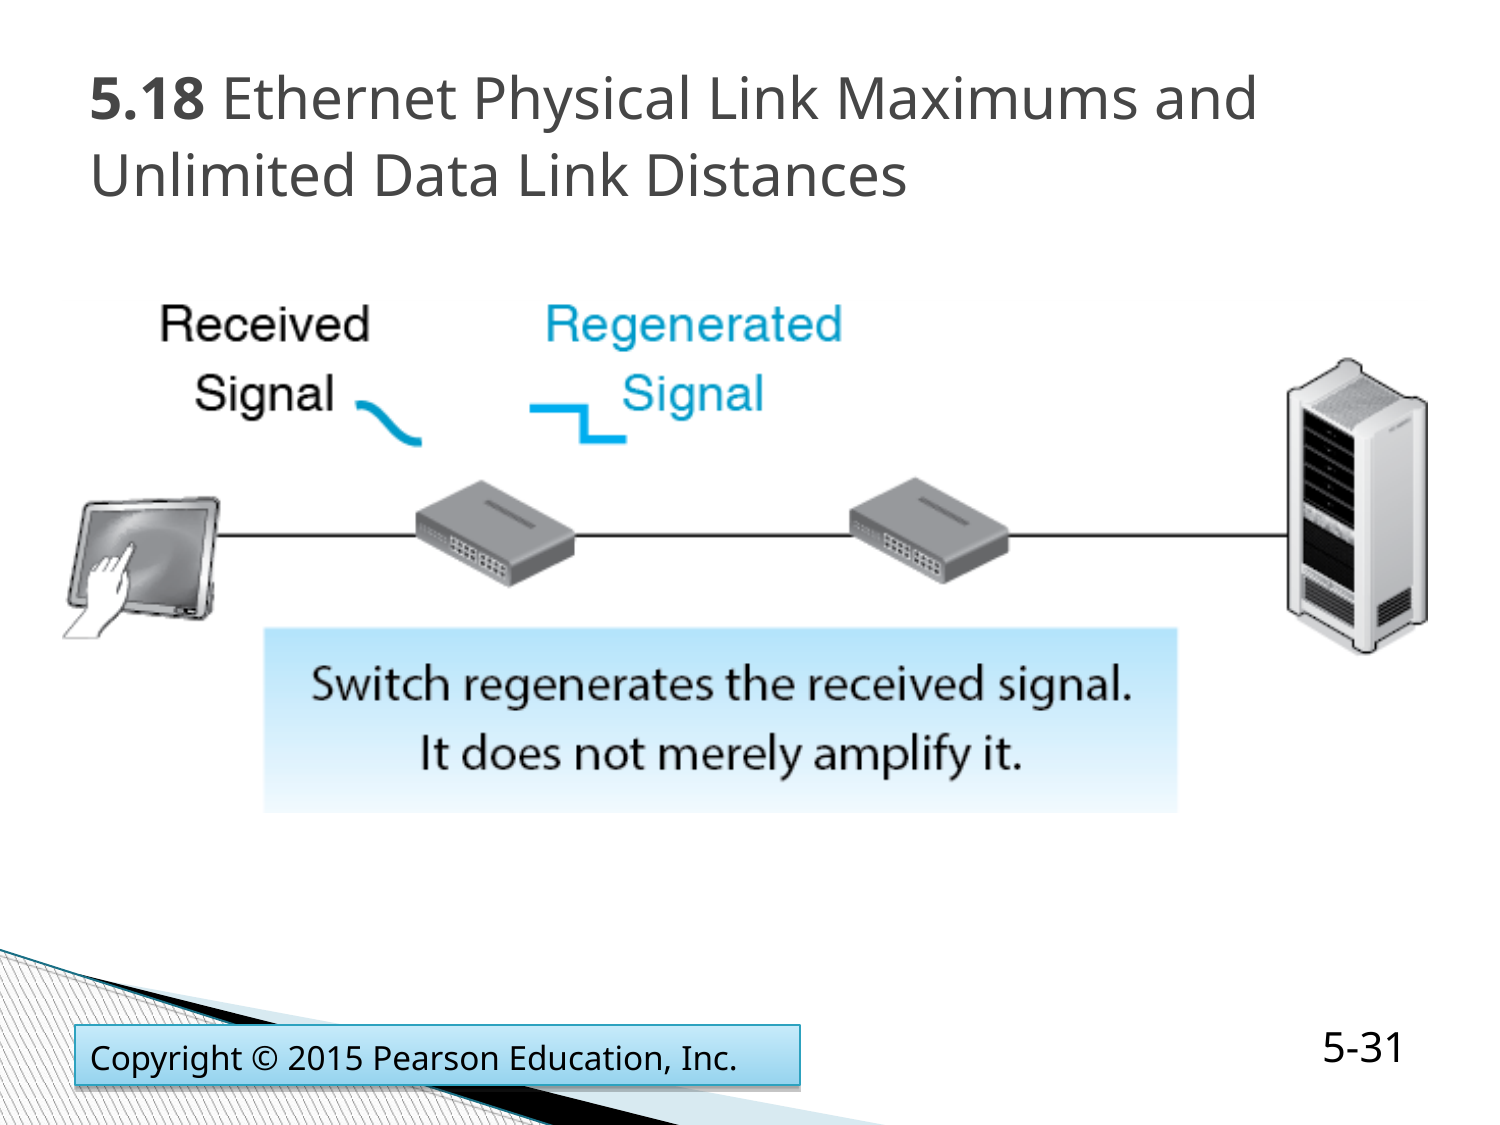

# 5.18 Ethernet Physical Link Maximums and Unlimited Data Link Distances
Copyright © 2015 Pearson Education, Inc.